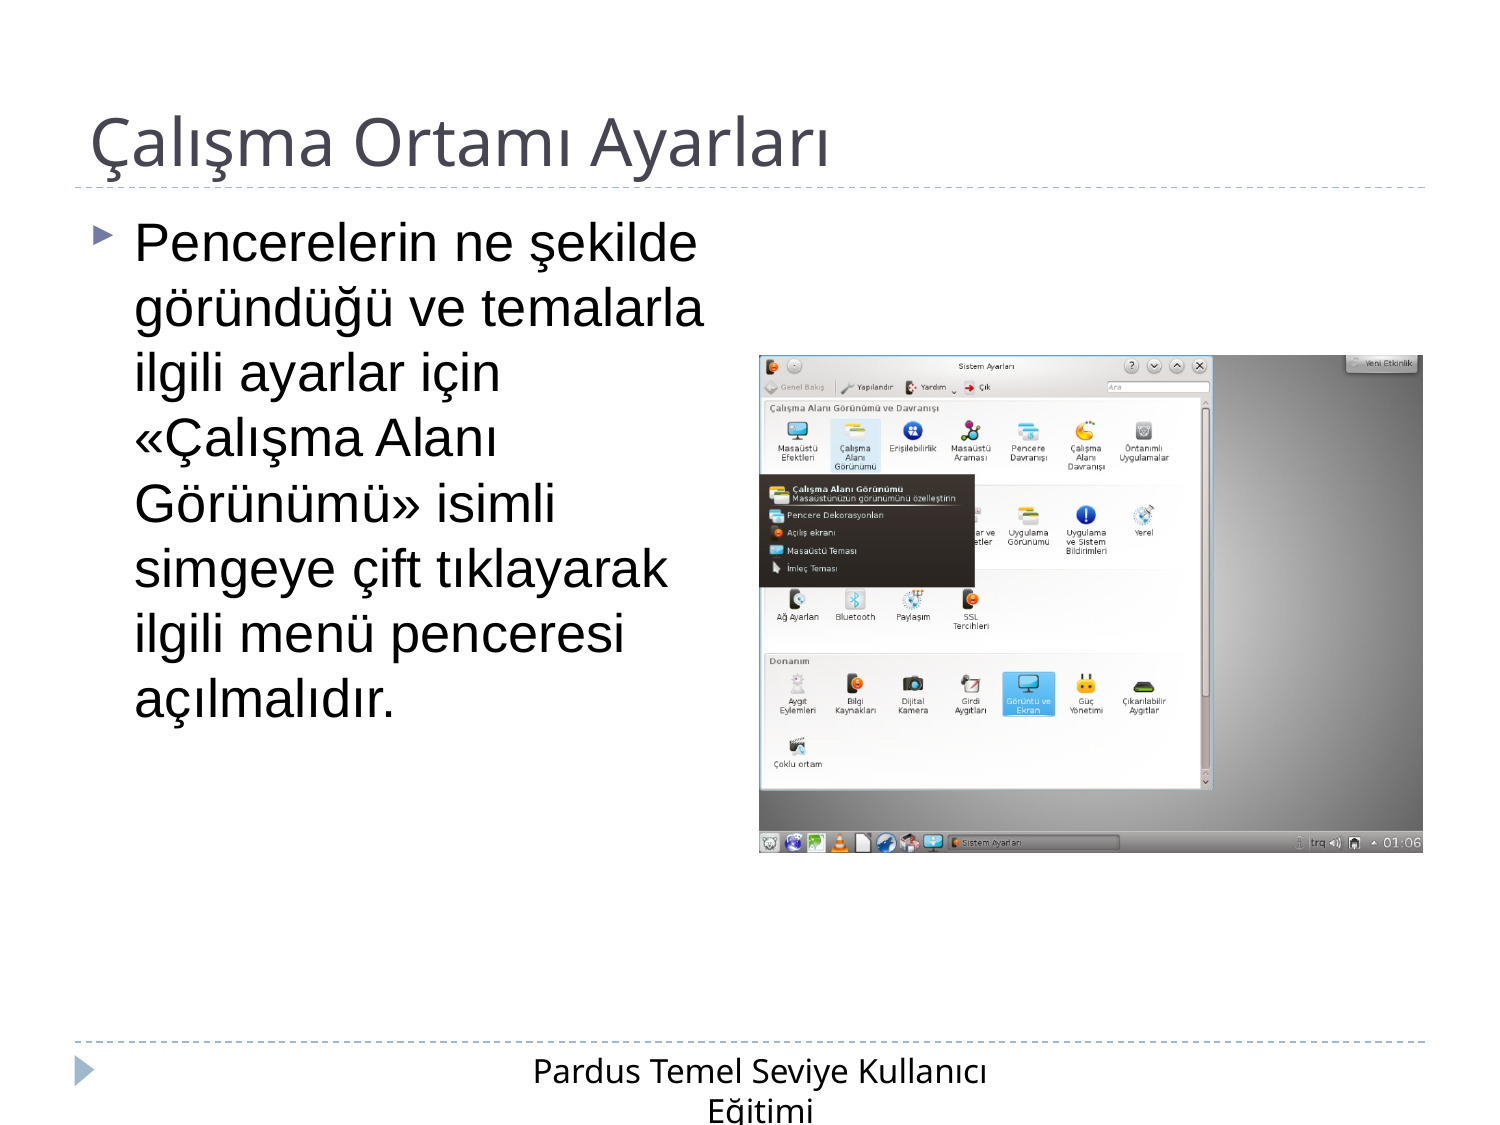

# Çalışma Ortamı Ayarları
Pencerelerin ne şekilde göründüğü ve temalarla ilgili ayarlar için «Çalışma Alanı Görünümü» isimli simgeye çift tıklayarak ilgili menü penceresi açılmalıdır.